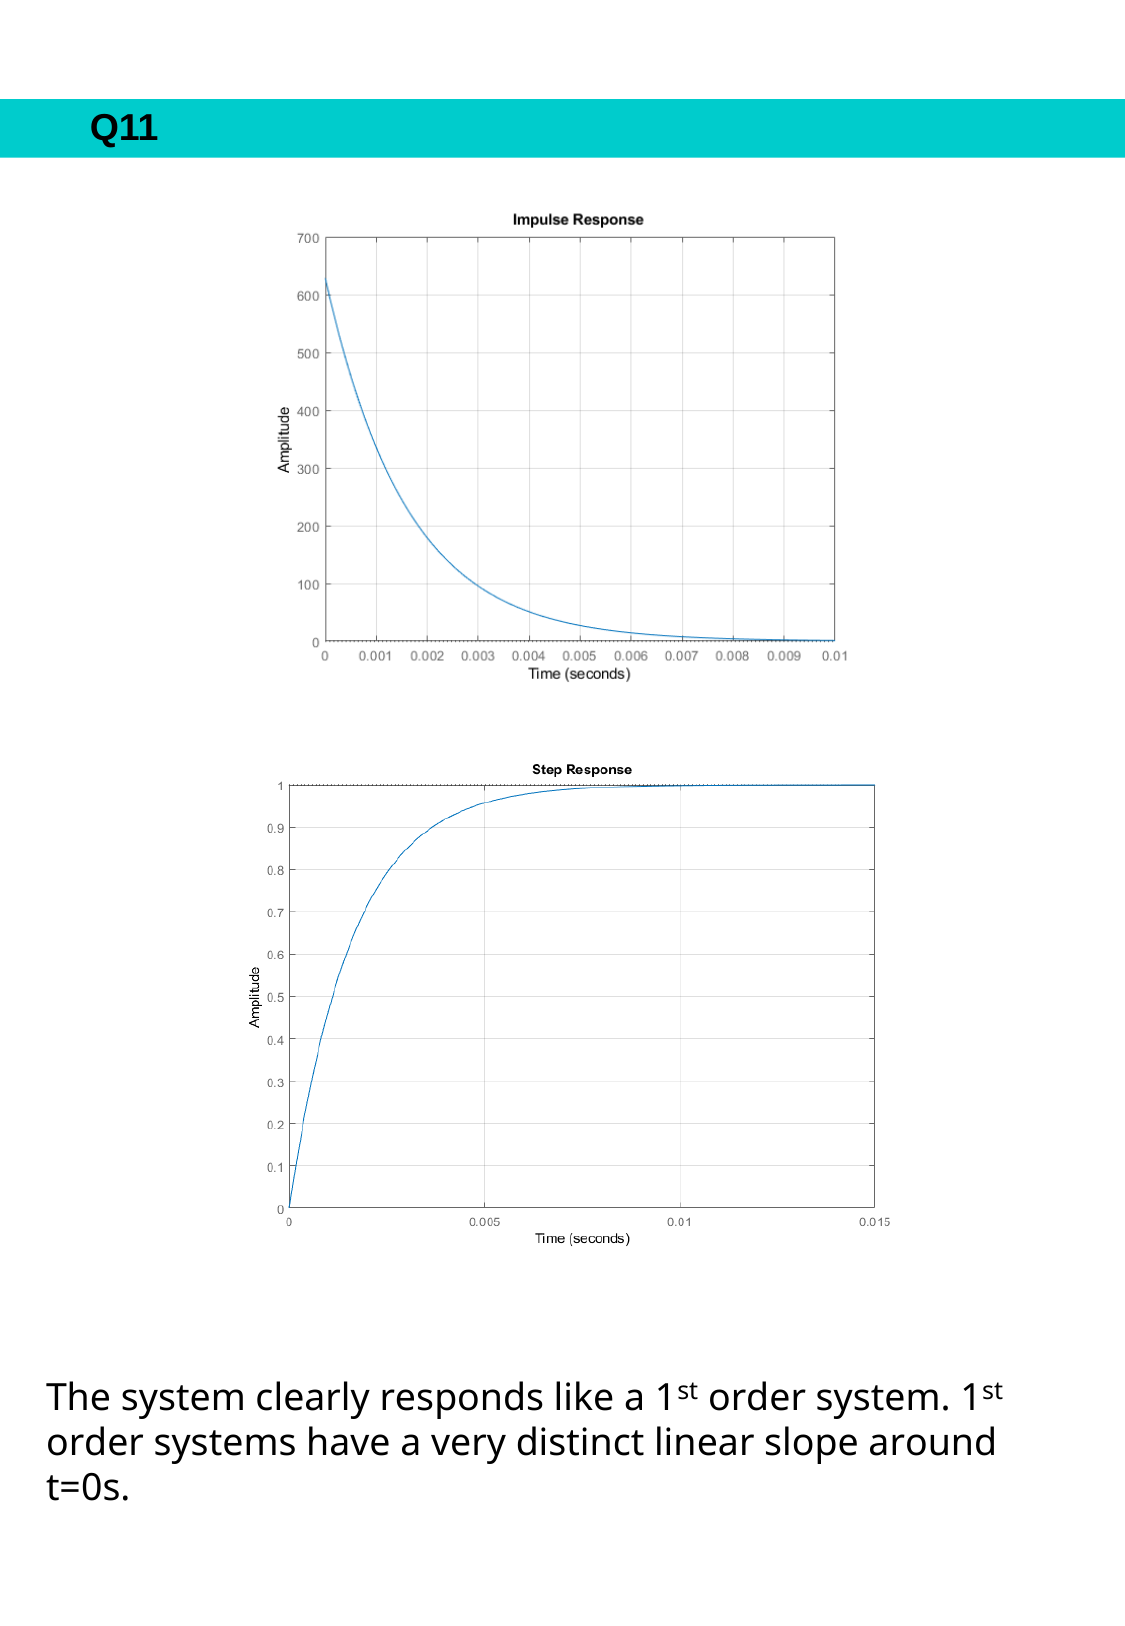

Q11
The system clearly responds like a 1st order system. 1st order systems have a very distinct linear slope around t=0s.